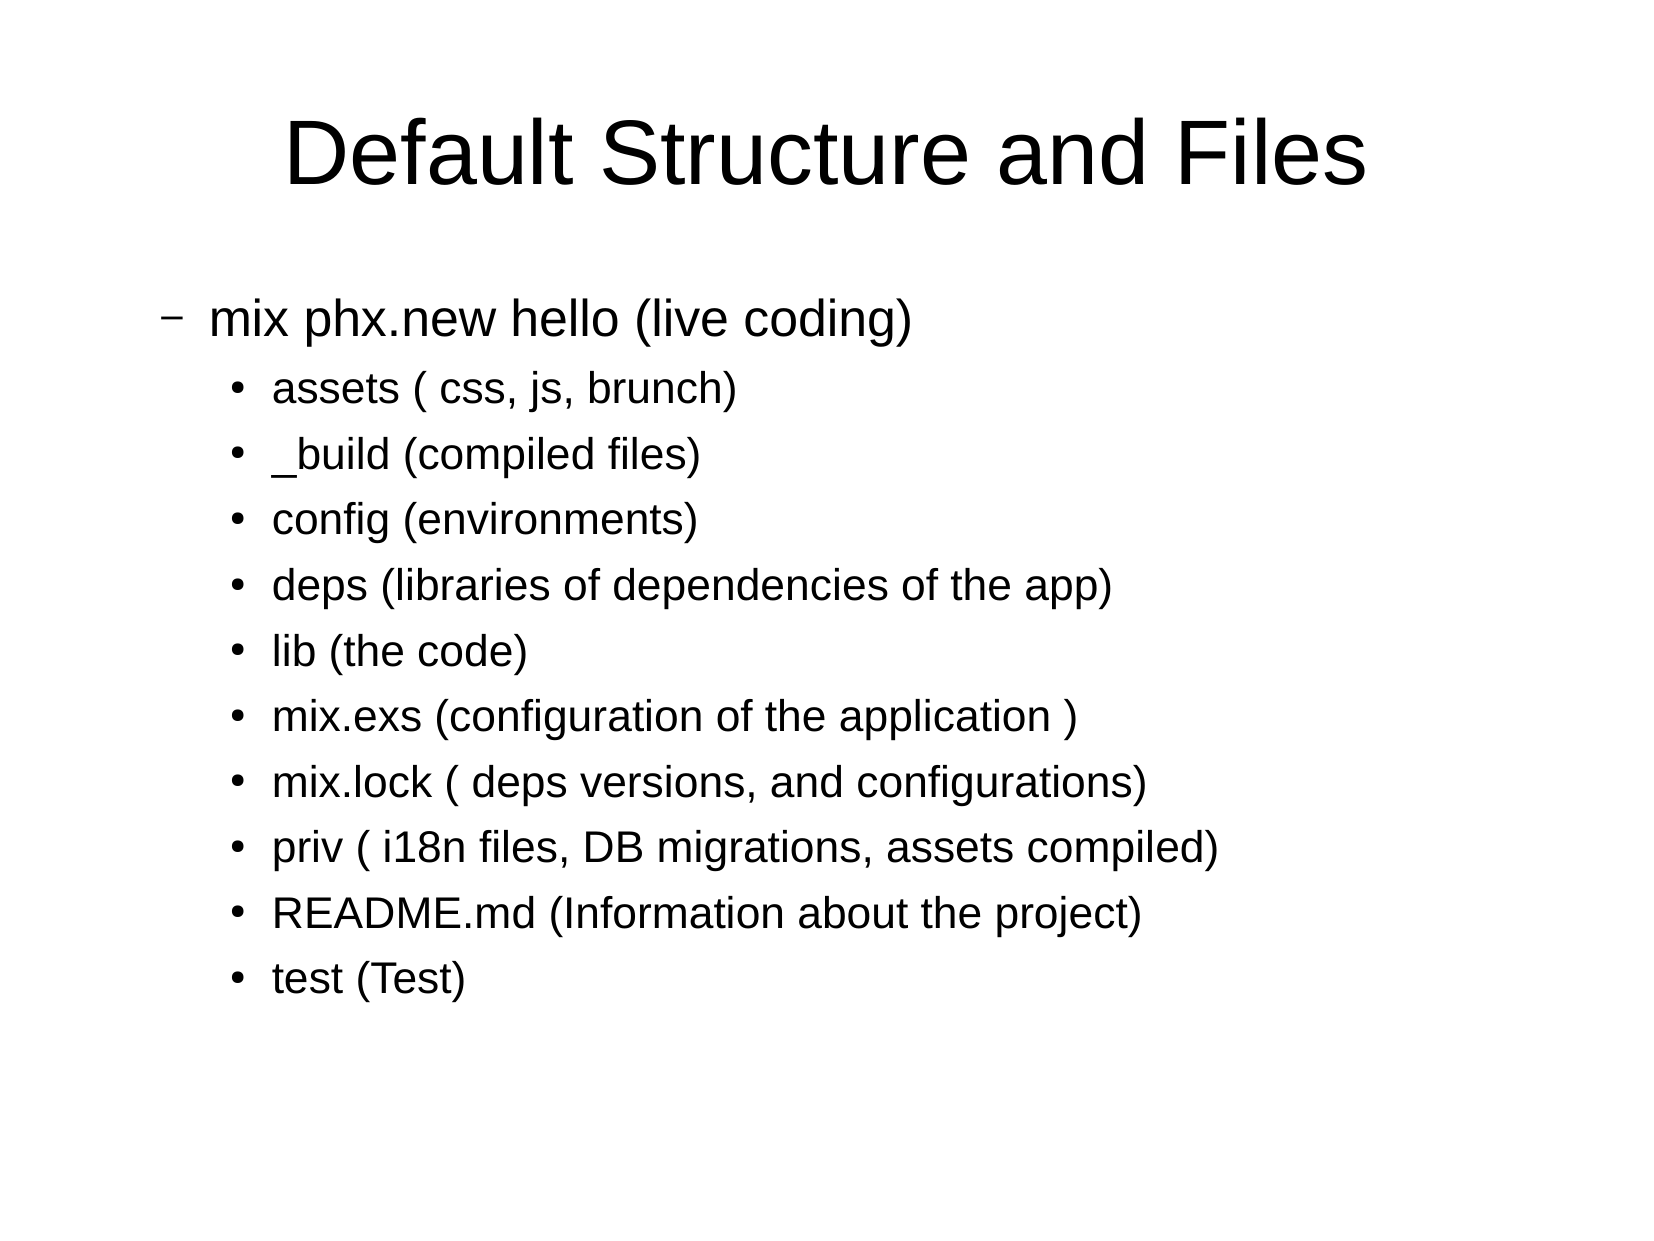

# Default Structure and Files
mix phx.new hello (live coding)
assets ( css, js, brunch)
_build (compiled files)
config (environments)
deps (libraries of dependencies of the app)
lib (the code)
mix.exs (configuration of the application )
mix.lock ( deps versions, and configurations)
priv ( i18n files, DB migrations, assets compiled)
README.md (Information about the project)
test (Test)